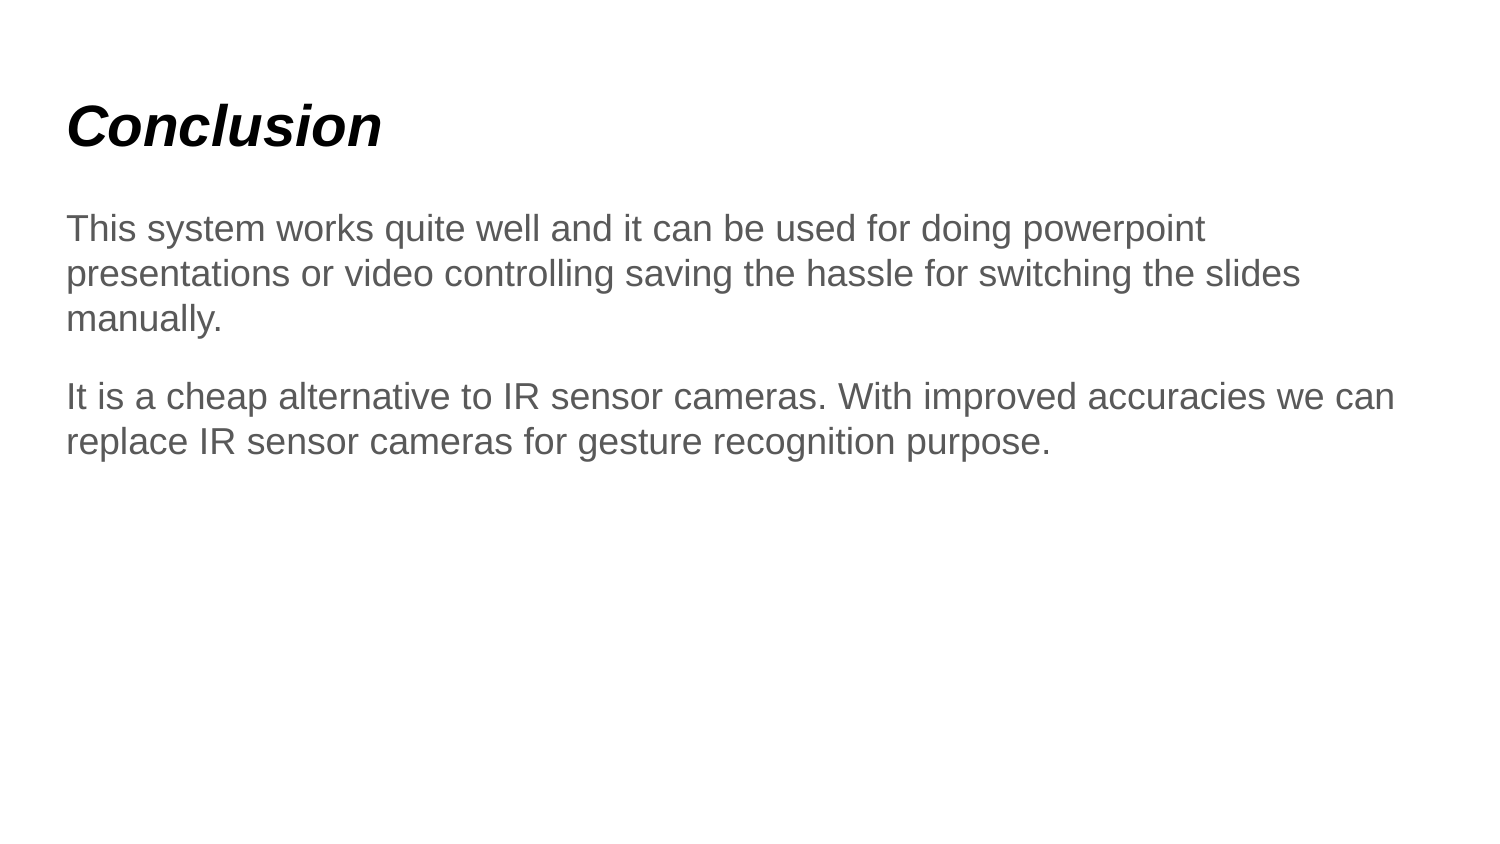

# Conclusion
This system works quite well and it can be used for doing powerpoint presentations or video controlling saving the hassle for switching the slides manually.
It is a cheap alternative to IR sensor cameras. With improved accuracies we can replace IR sensor cameras for gesture recognition purpose.